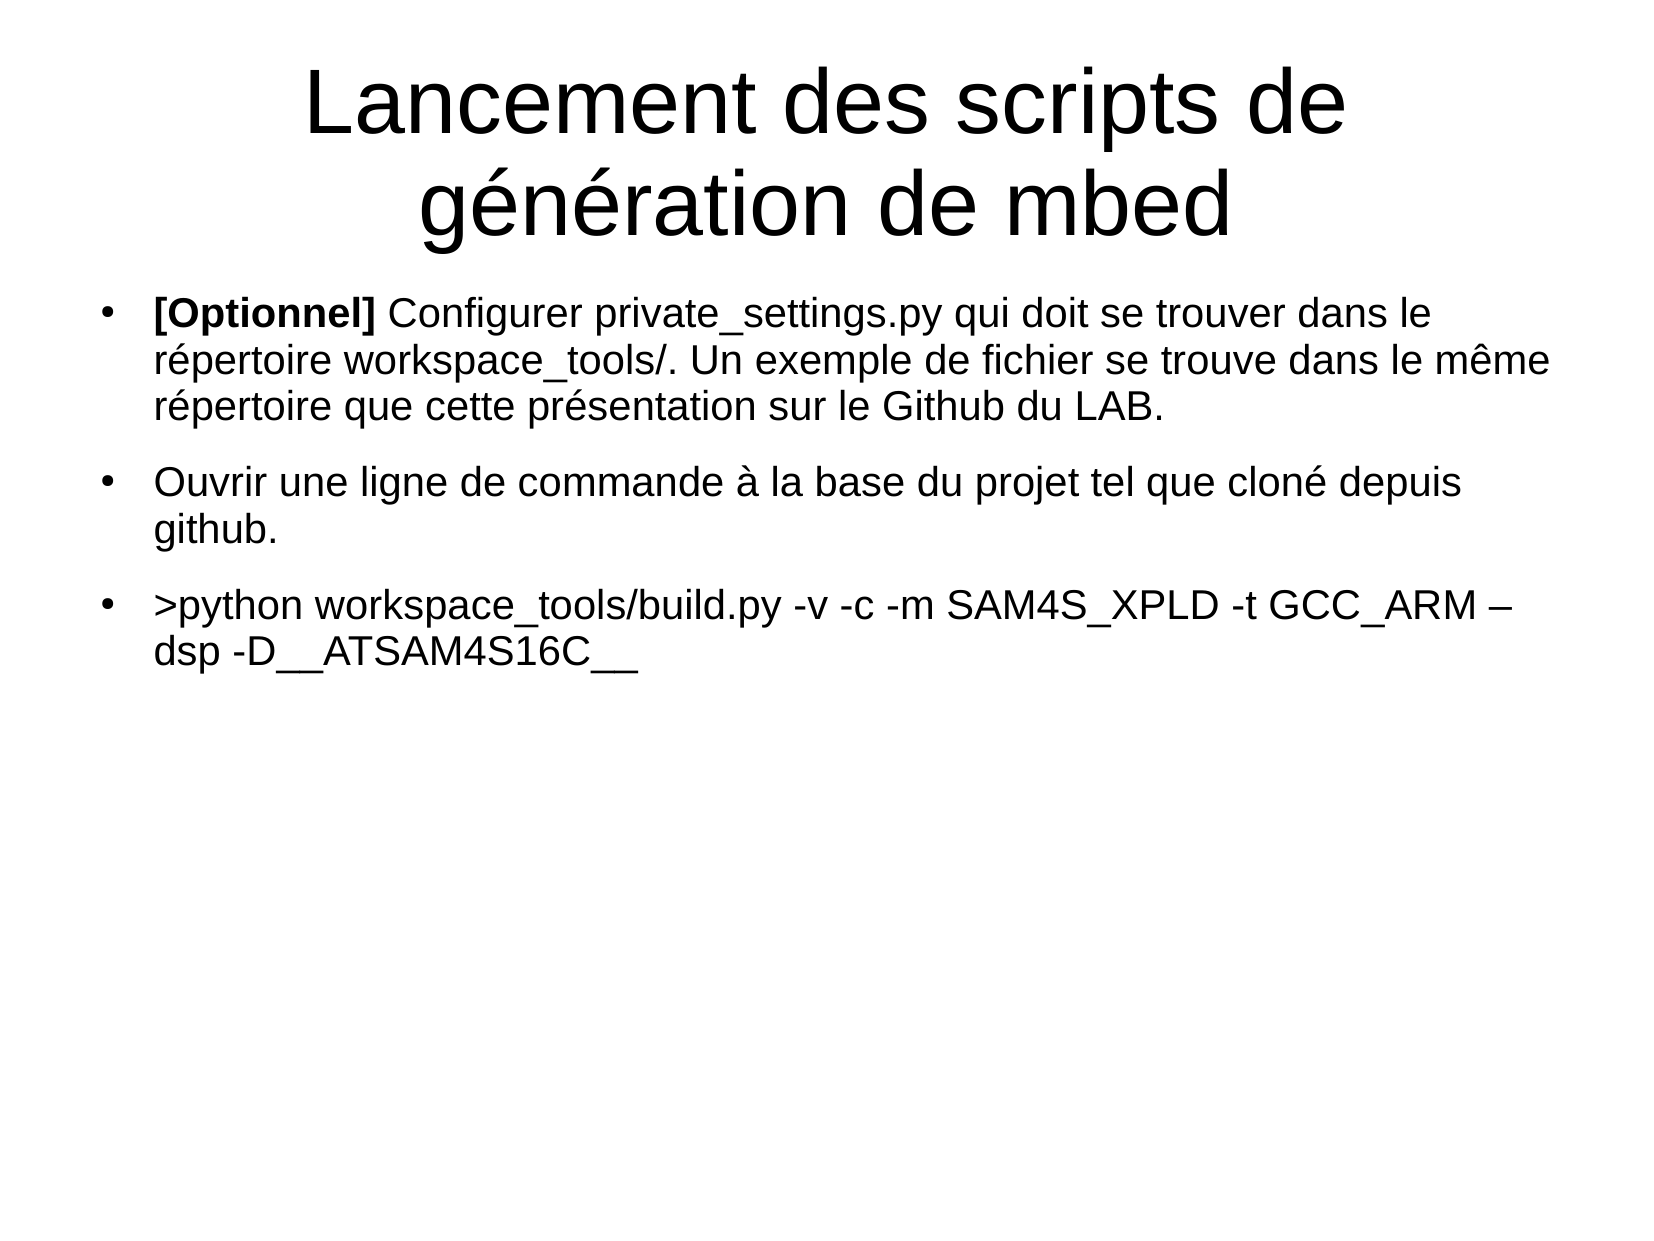

# Lancement des scripts de génération de mbed
[Optionnel] Configurer private_settings.py qui doit se trouver dans le répertoire workspace_tools/. Un exemple de fichier se trouve dans le même répertoire que cette présentation sur le Github du LAB.
Ouvrir une ligne de commande à la base du projet tel que cloné depuis github.
>python workspace_tools/build.py -v -c -m SAM4S_XPLD -t GCC_ARM –dsp -D__ATSAM4S16C__